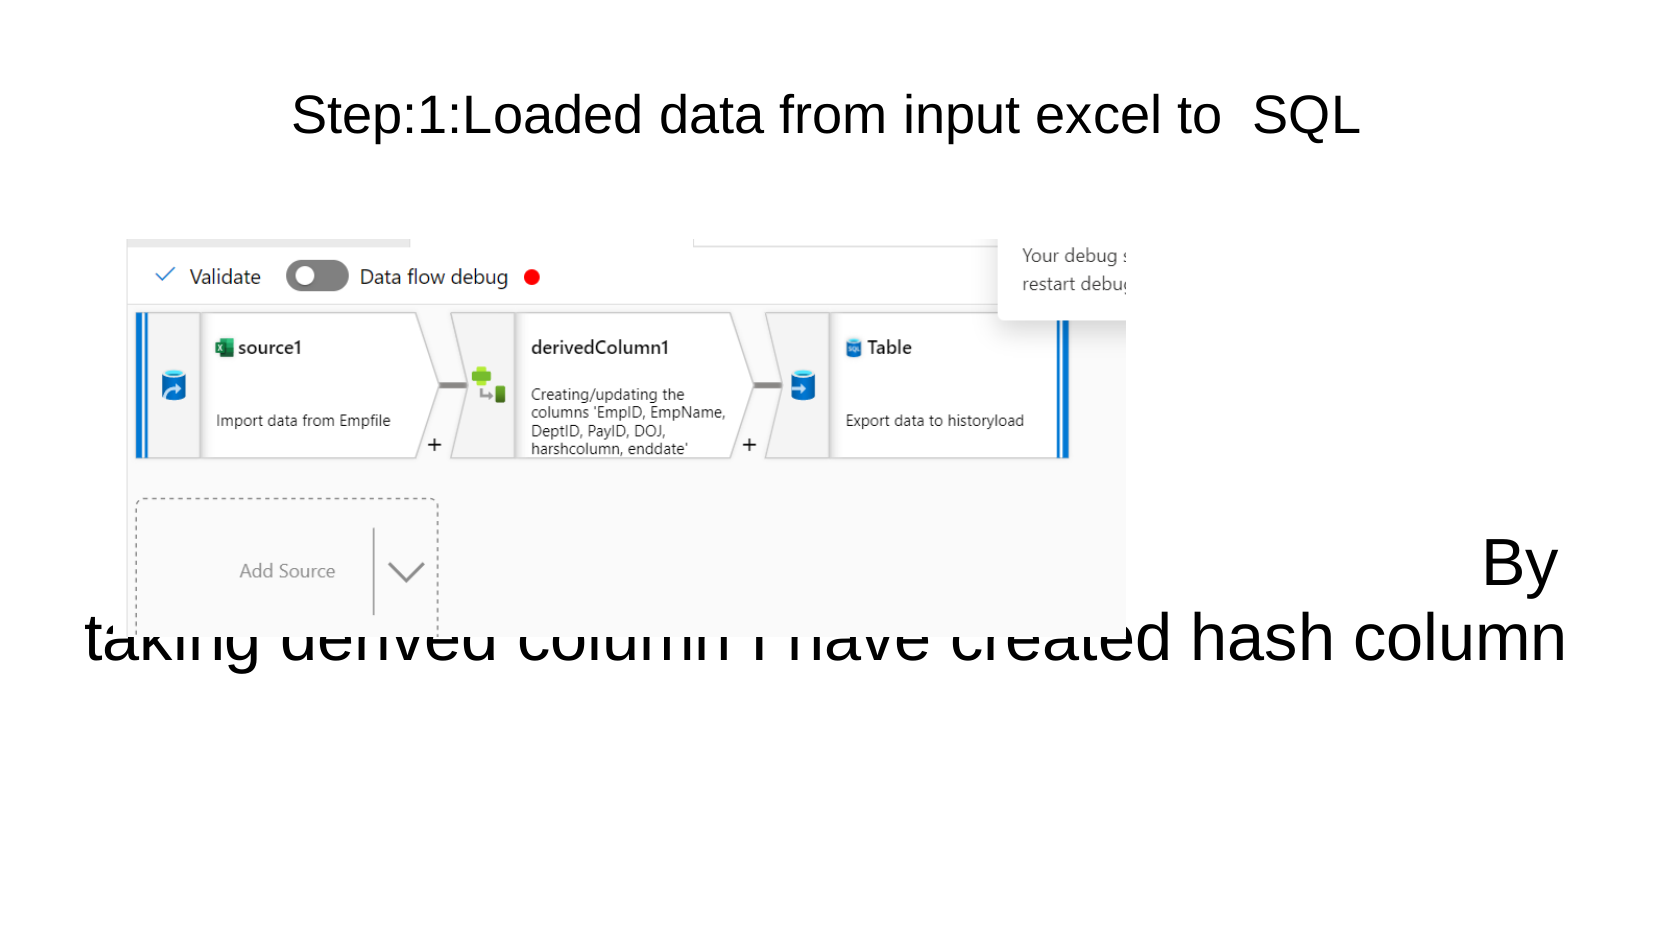

# Step:1:Loaded data from input excel to SQL
 By taking derived column I have created hash column